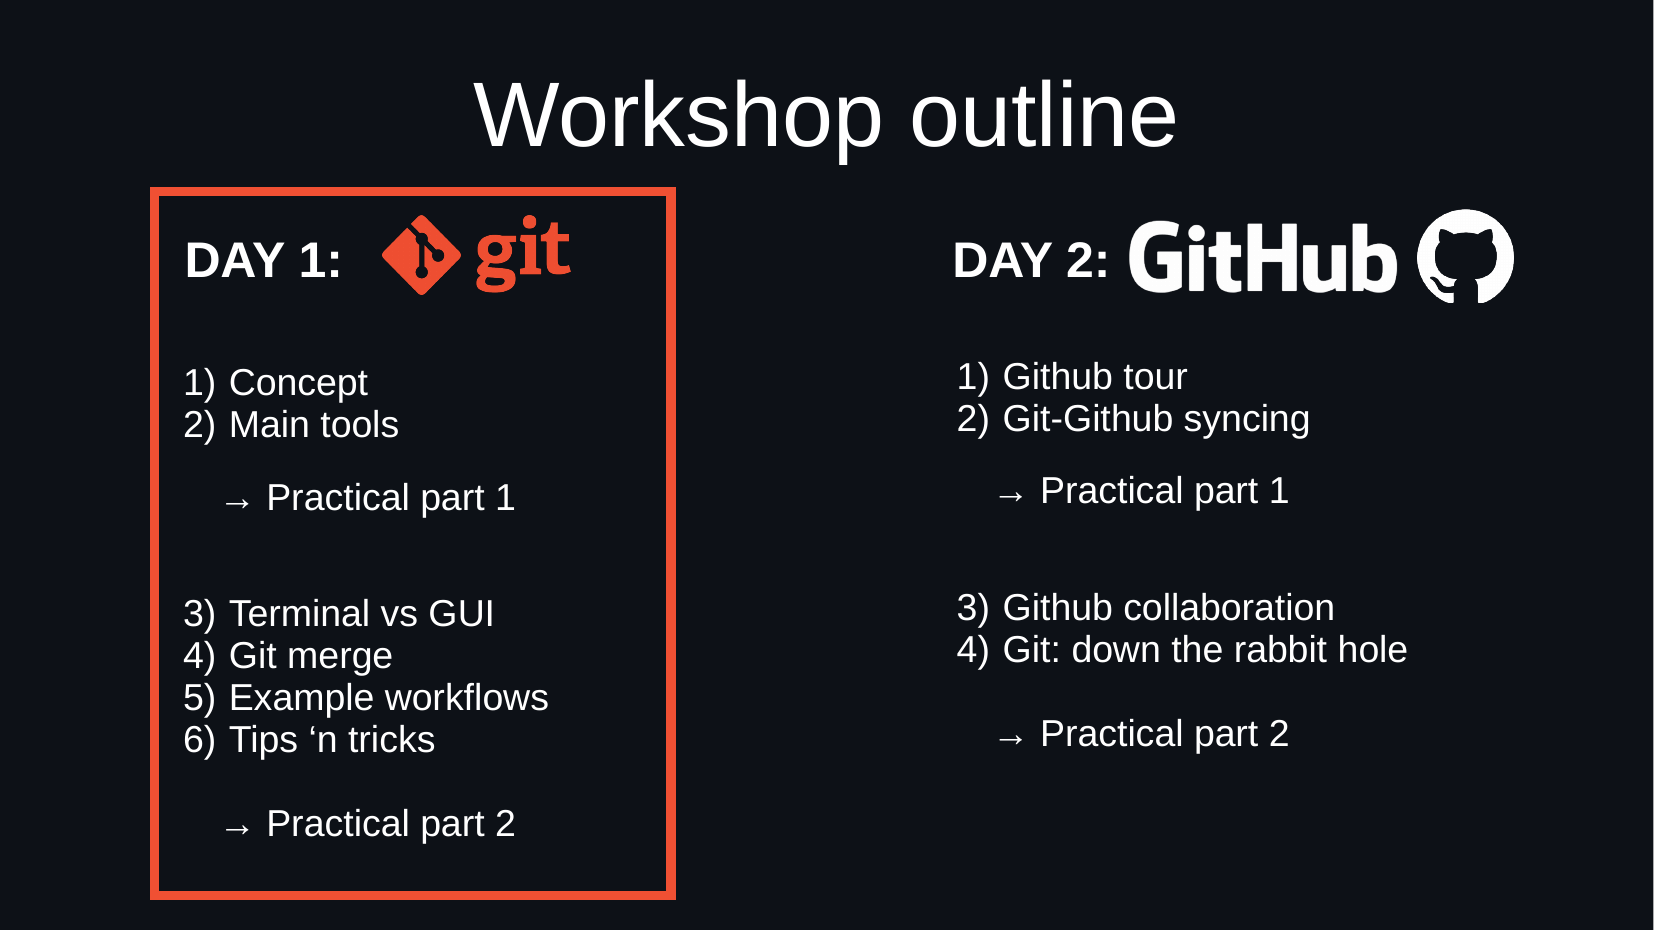

# Workshop outline
DAY 1:
DAY 2:
 Concept
 Main tools
→ Practical part 1
 Terminal vs GUI
 Git merge
 Example workflows
 Tips ‘n tricks
→ Practical part 2
 Github tour
 Git-Github syncing
→ Practical part 1
 Github collaboration
 Git: down the rabbit hole
→ Practical part 2